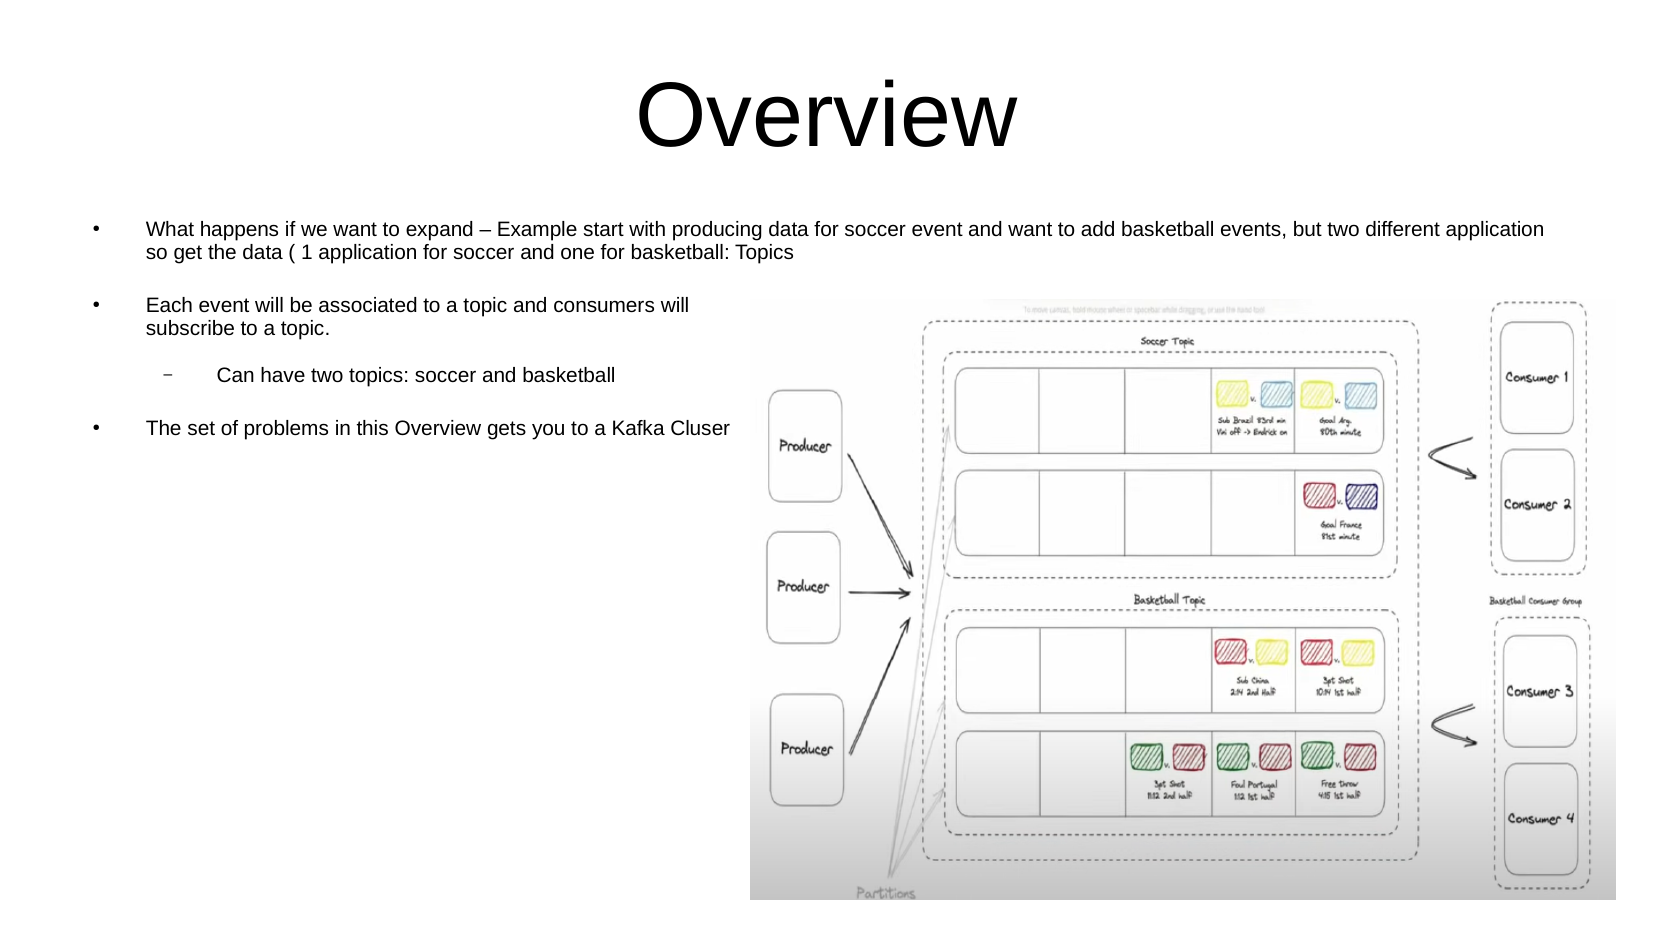

# Overview
What happens if we want to expand – Example start with producing data for soccer event and want to add basketball events, but two different application so get the data ( 1 application for soccer and one for basketball: Topics
Each event will be associated to a topic and consumers will
subscribe to a topic.
Can have two topics: soccer and basketball
The set of problems in this Overview gets you to a Kafka Cluser